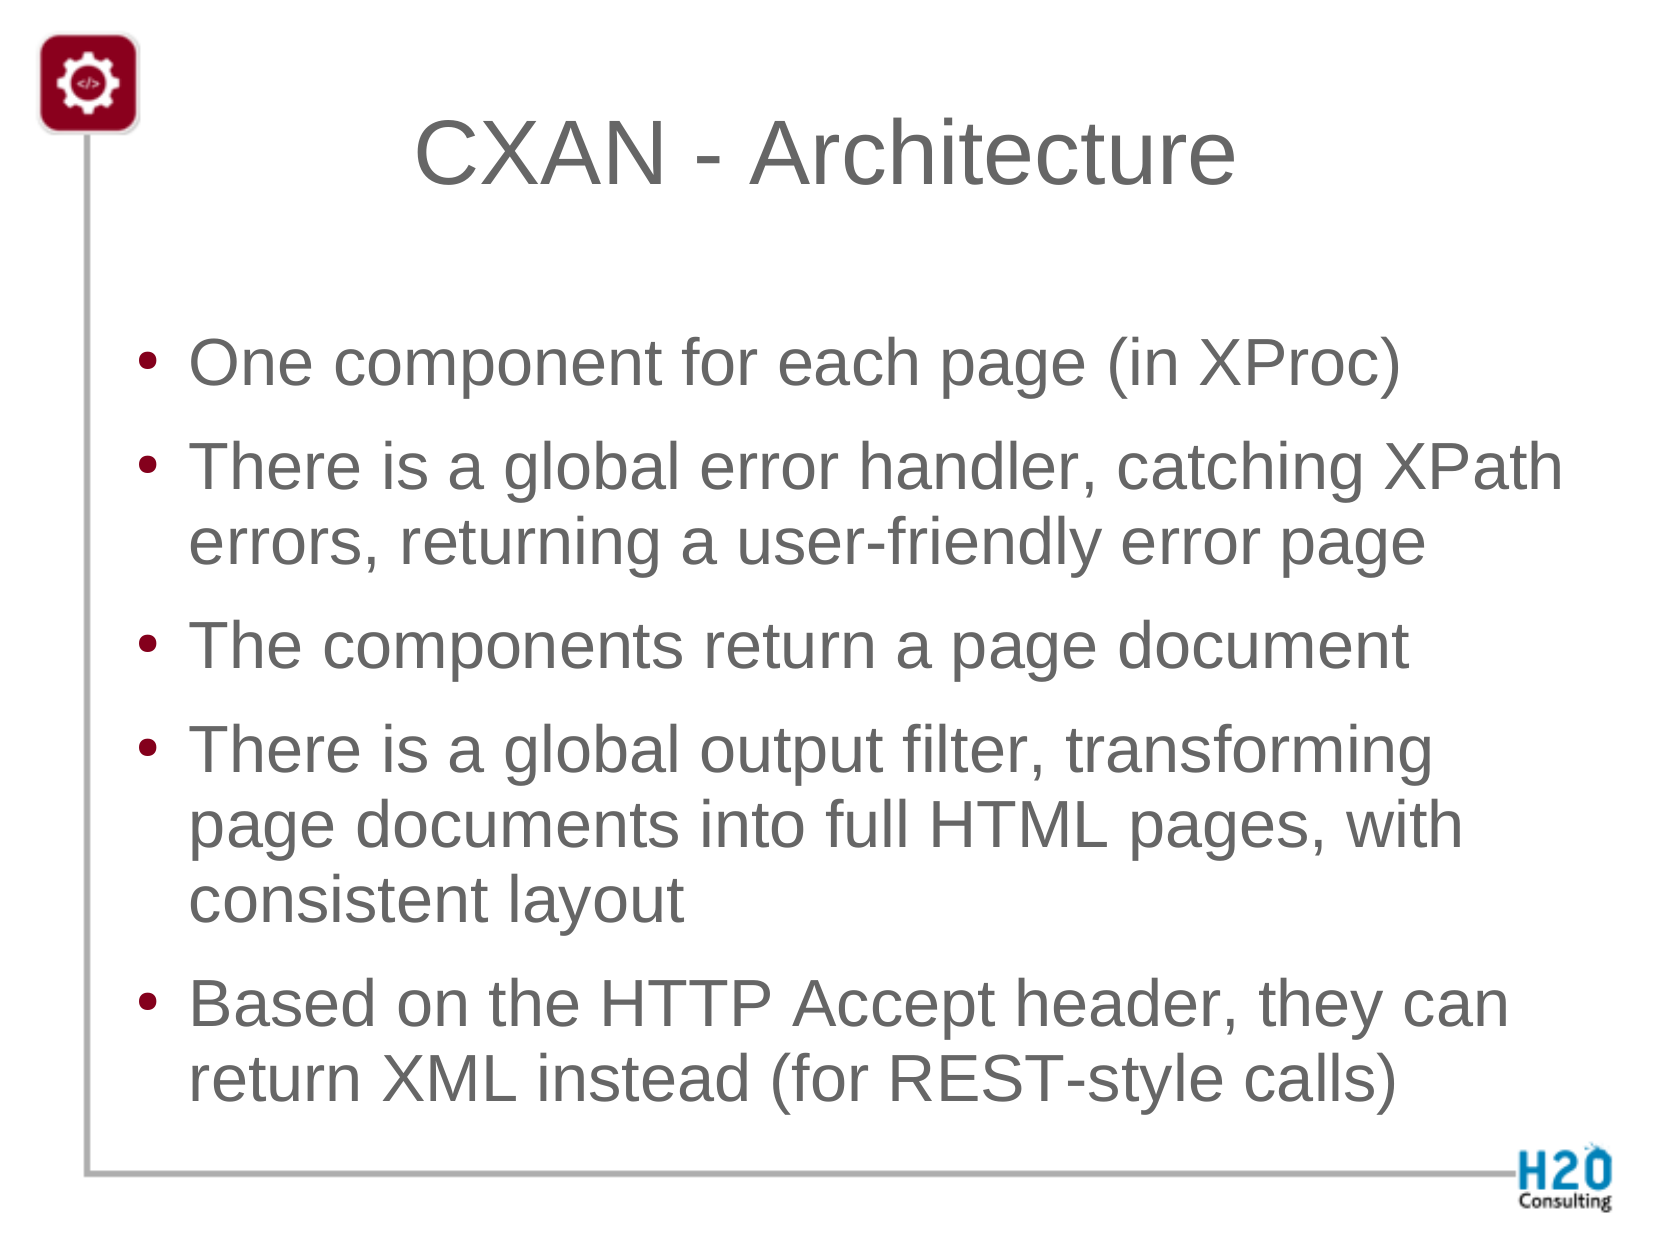

# CXAN - Architecture
One component for each page (in XProc)
There is a global error handler, catching XPath errors, returning a user-friendly error page
The components return a page document
There is a global output filter, transforming page documents into full HTML pages, with consistent layout
Based on the HTTP Accept header, they can return XML instead (for REST-style calls)